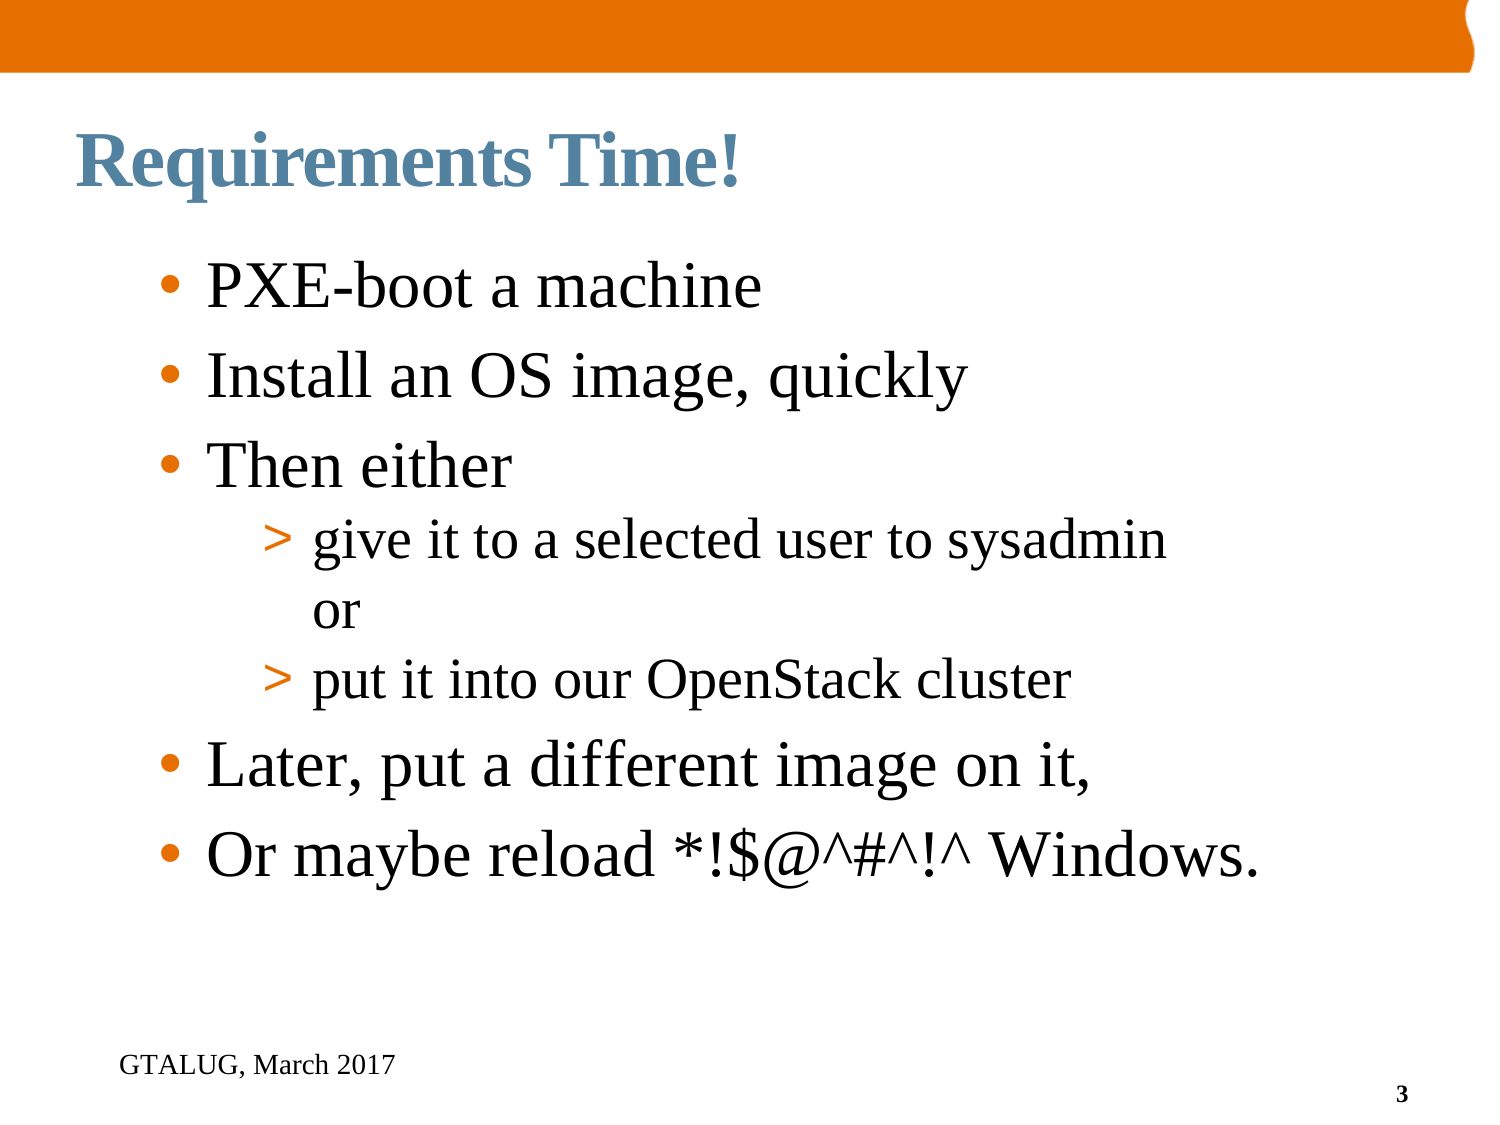

# Requirements Time!
PXE-boot a machine
Install an OS image, quickly
Then either
give it to a selected user to sysadmin
or
put it into our OpenStack cluster
Later, put a different image on it,
Or maybe reload *!$@^#^!^ Windows.